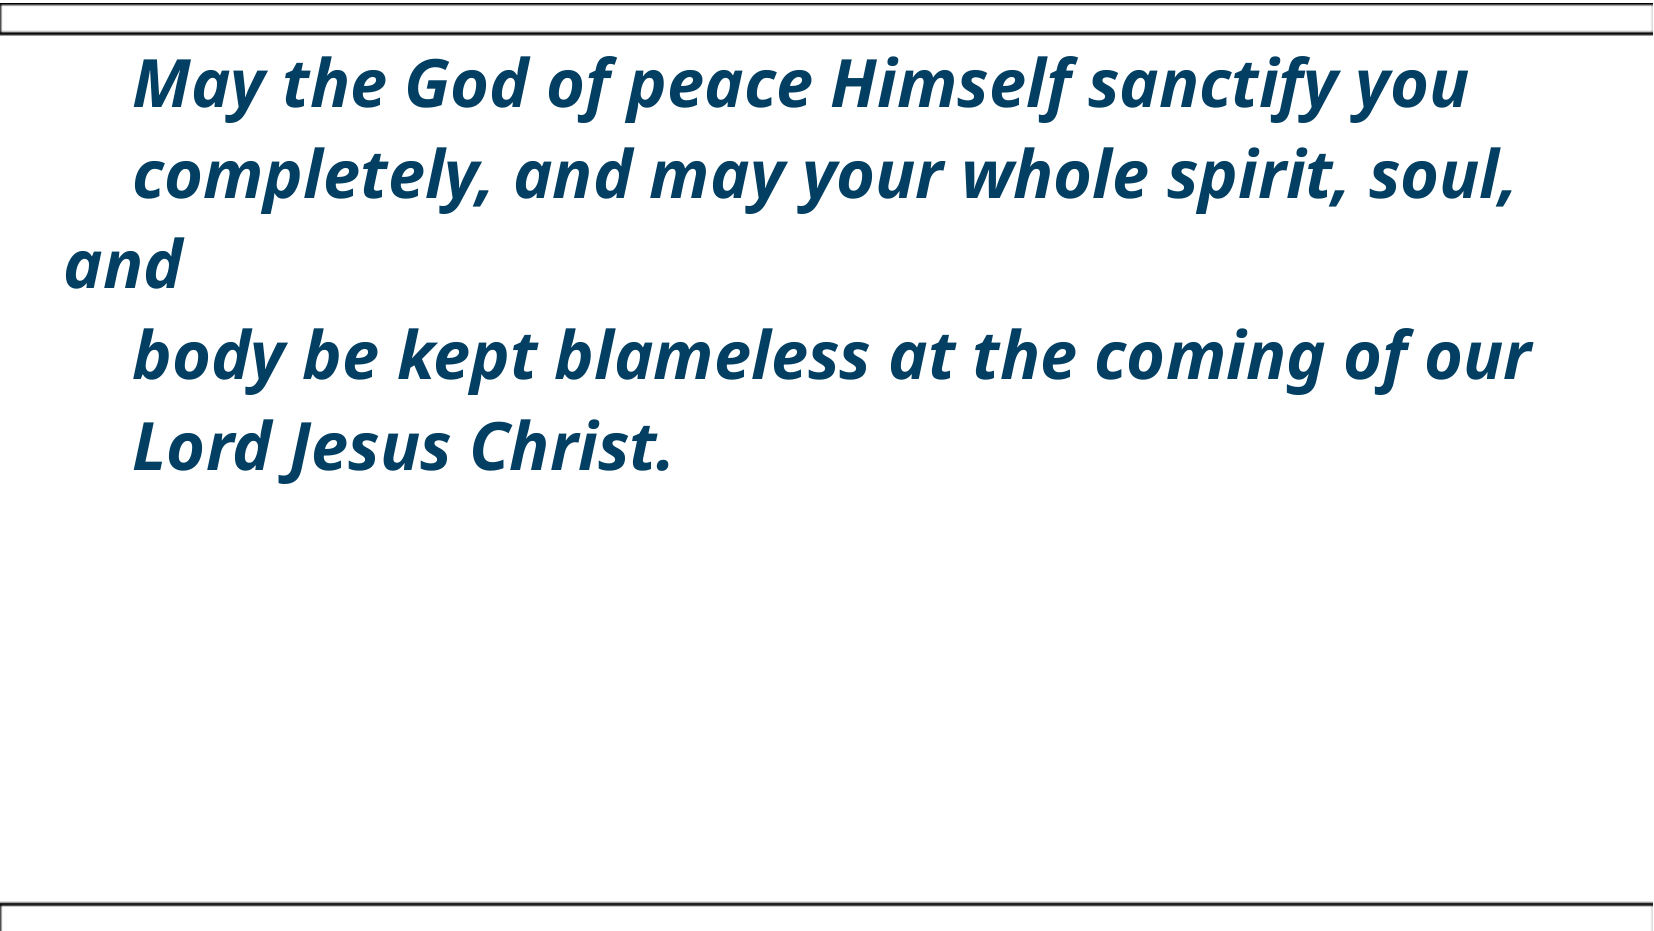

May the God of peace Himself sanctify you
 completely, and may your whole spirit, soul, and
 body be kept blameless at the coming of our
 Lord Jesus Christ.